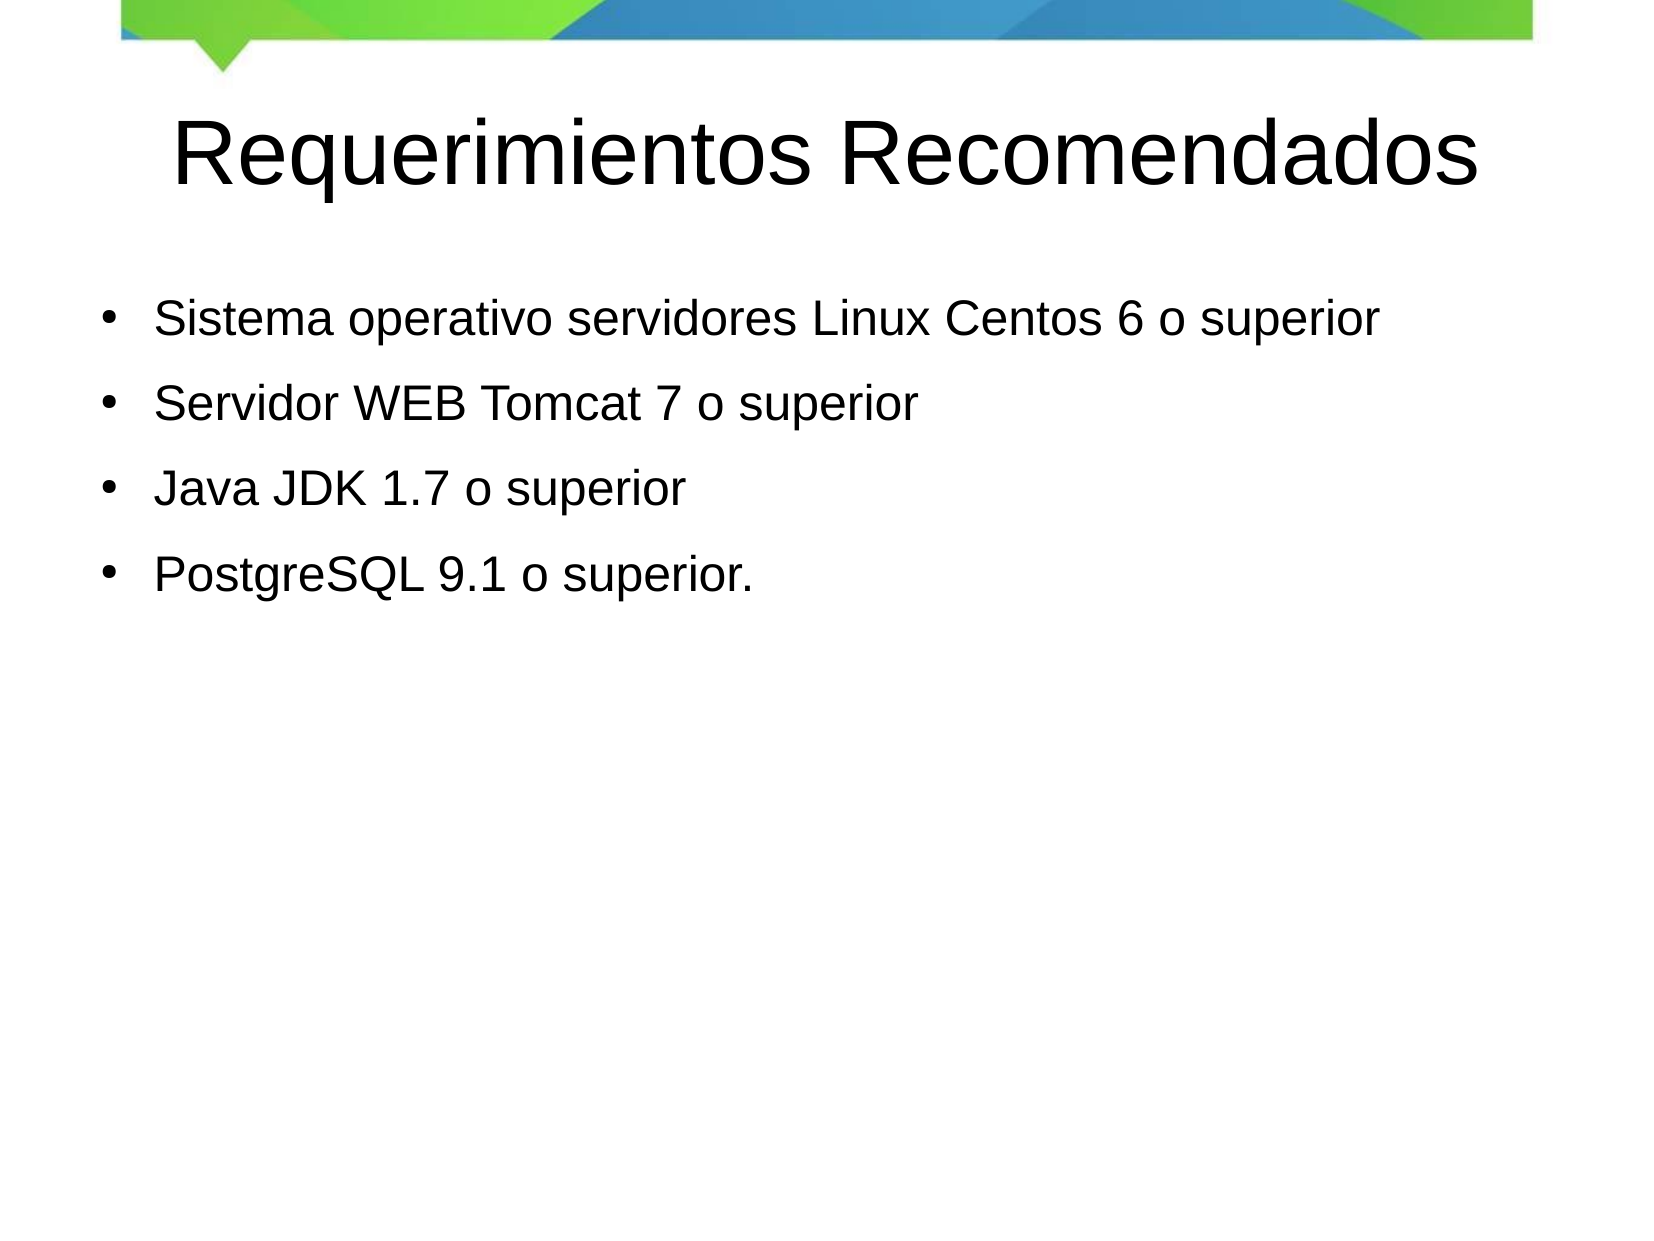

# Requerimientos Recomendados
Sistema operativo servidores Linux Centos 6 o superior
Servidor WEB Tomcat 7 o superior
Java JDK 1.7 o superior
PostgreSQL 9.1 o superior.